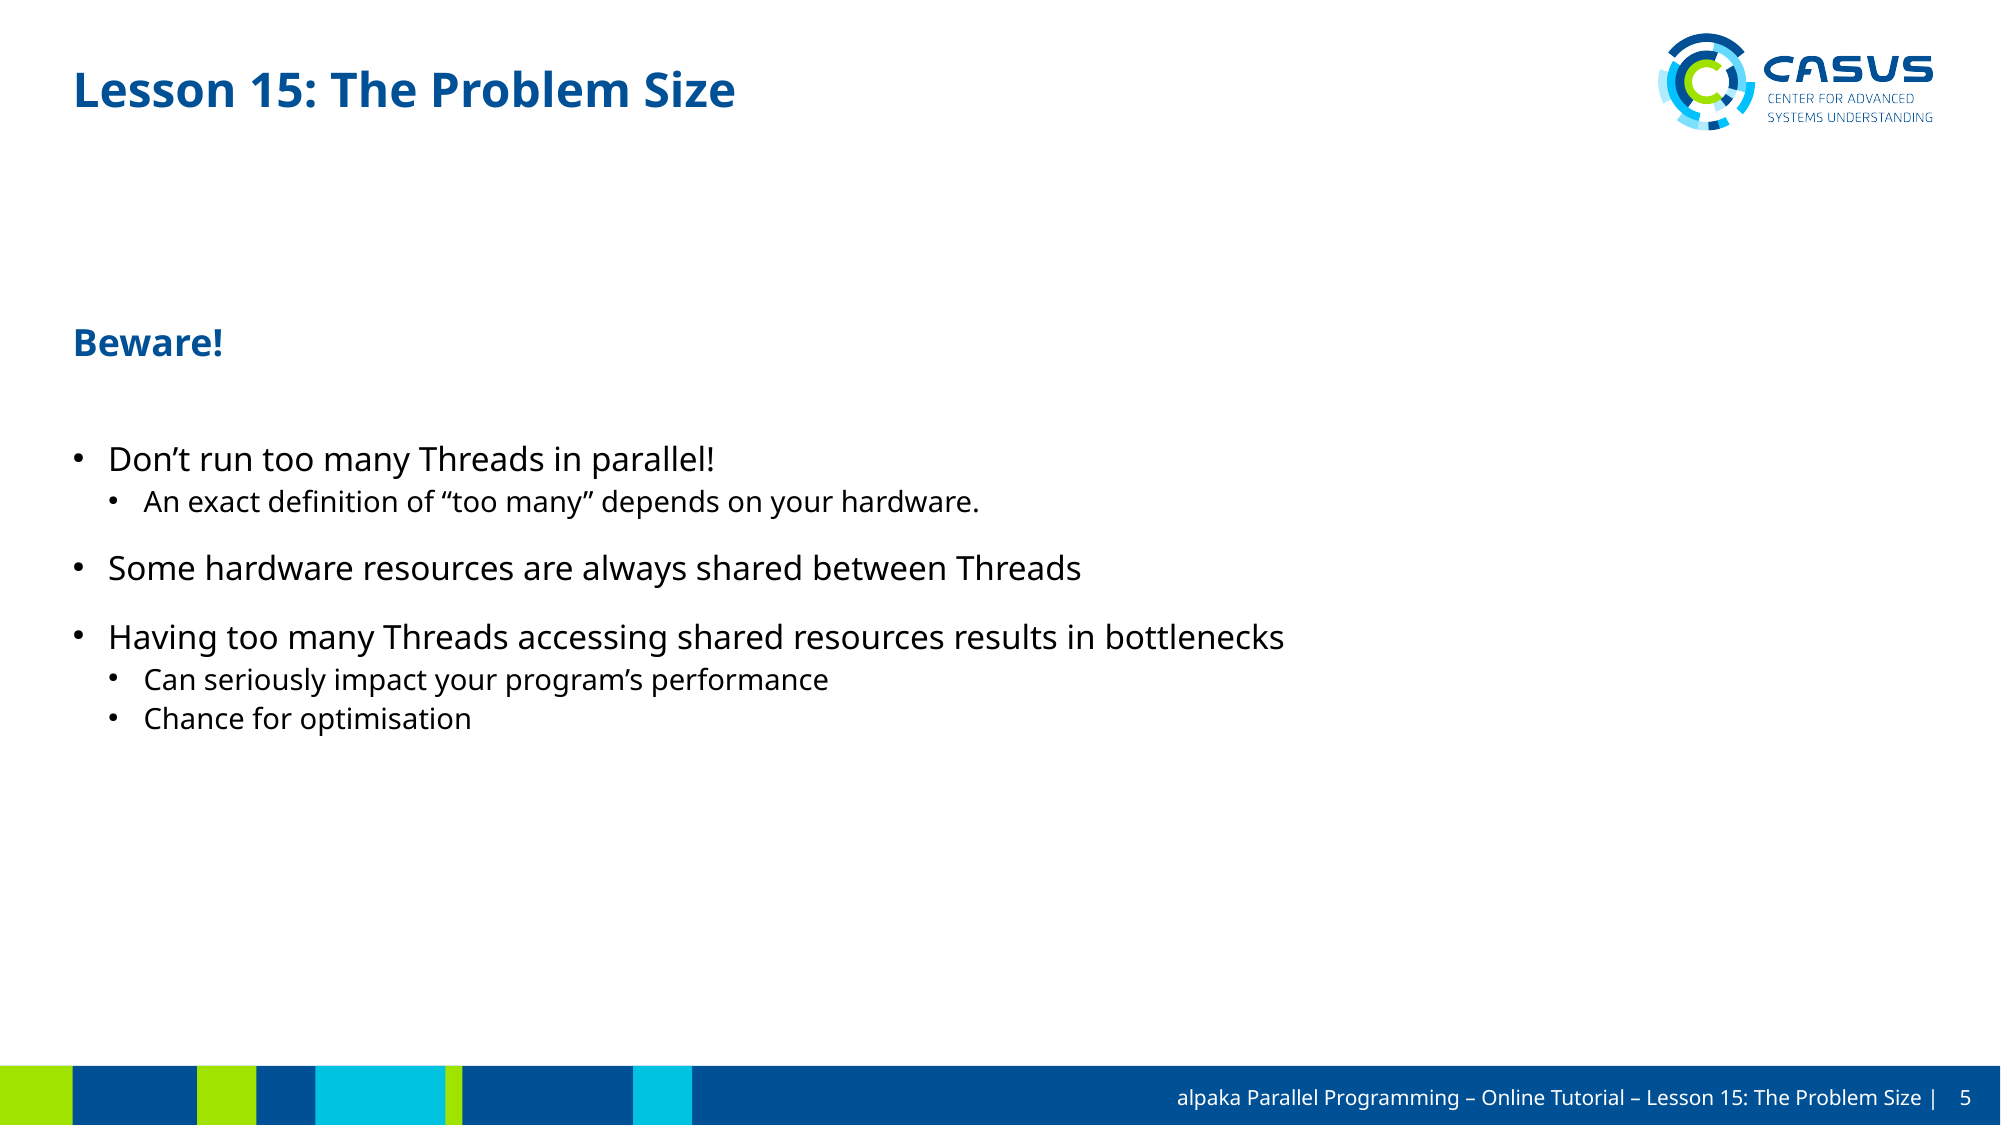

# Lesson 15: The Problem Size
Beware!
Don’t run too many Threads in parallel!
An exact definition of “too many” depends on your hardware.
Some hardware resources are always shared between Threads
Having too many Threads accessing shared resources results in bottlenecks
Can seriously impact your program’s performance
Chance for optimisation
alpaka Parallel Programming – Online Tutorial – Lesson 15: The Problem Size
5